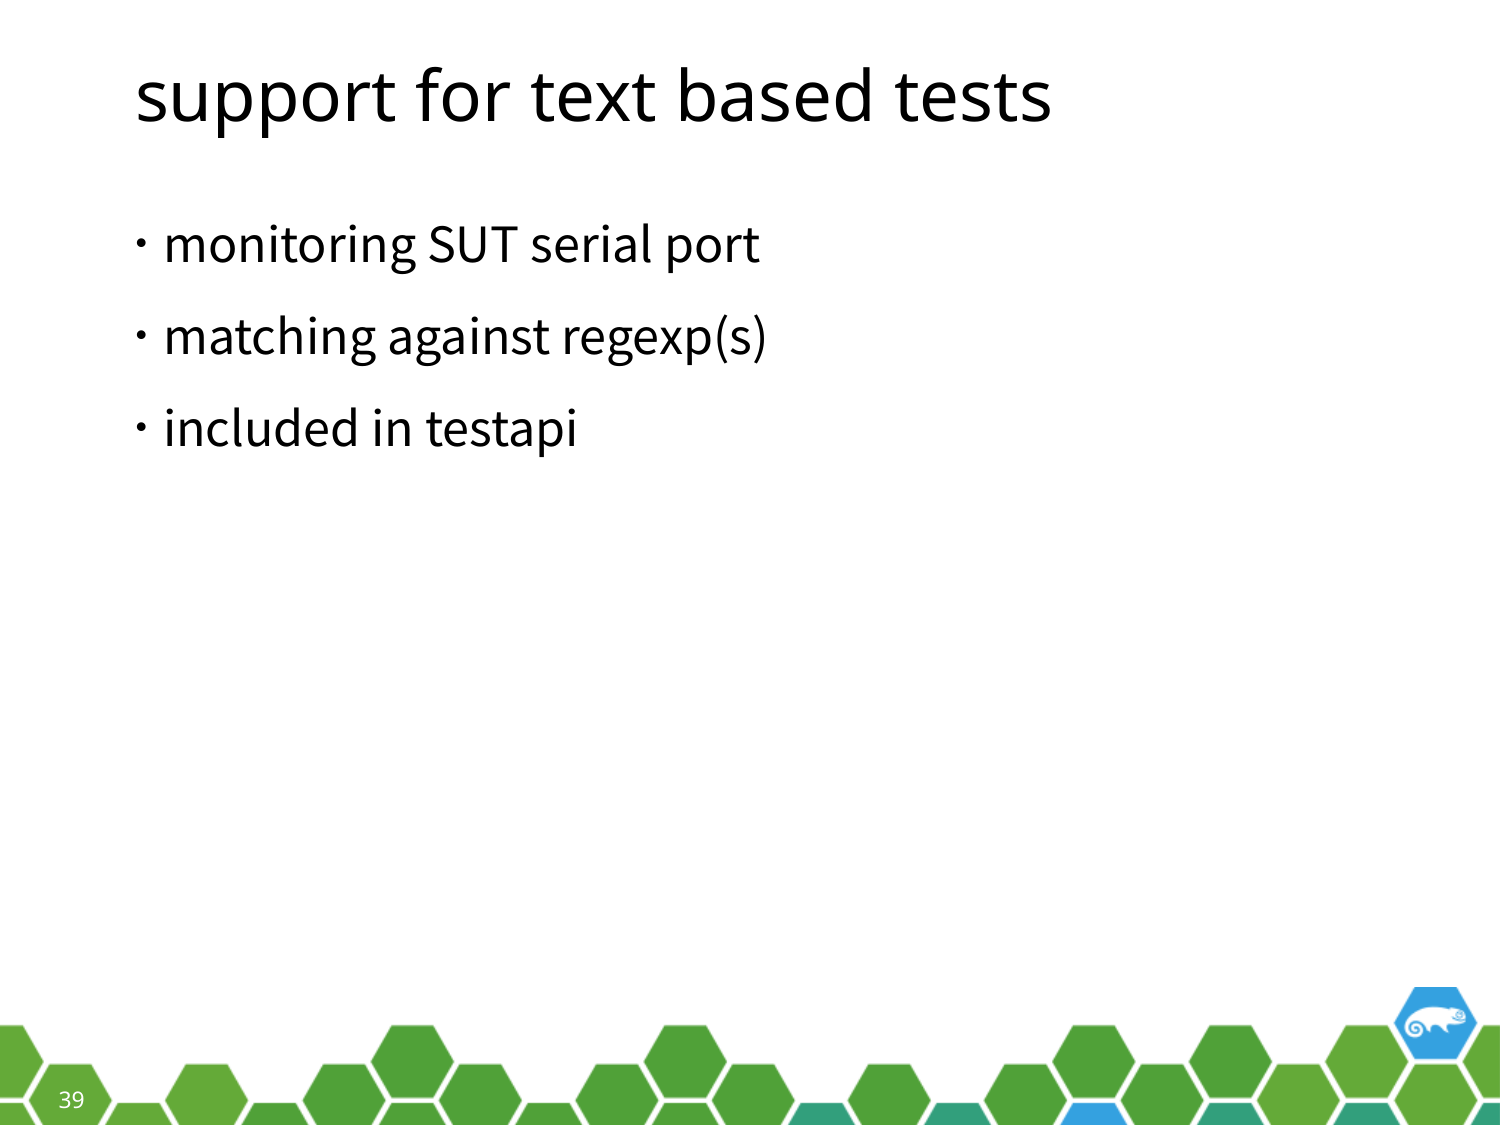

# support for text based tests
monitoring SUT serial port
matching against regexp(s)
included in testapi